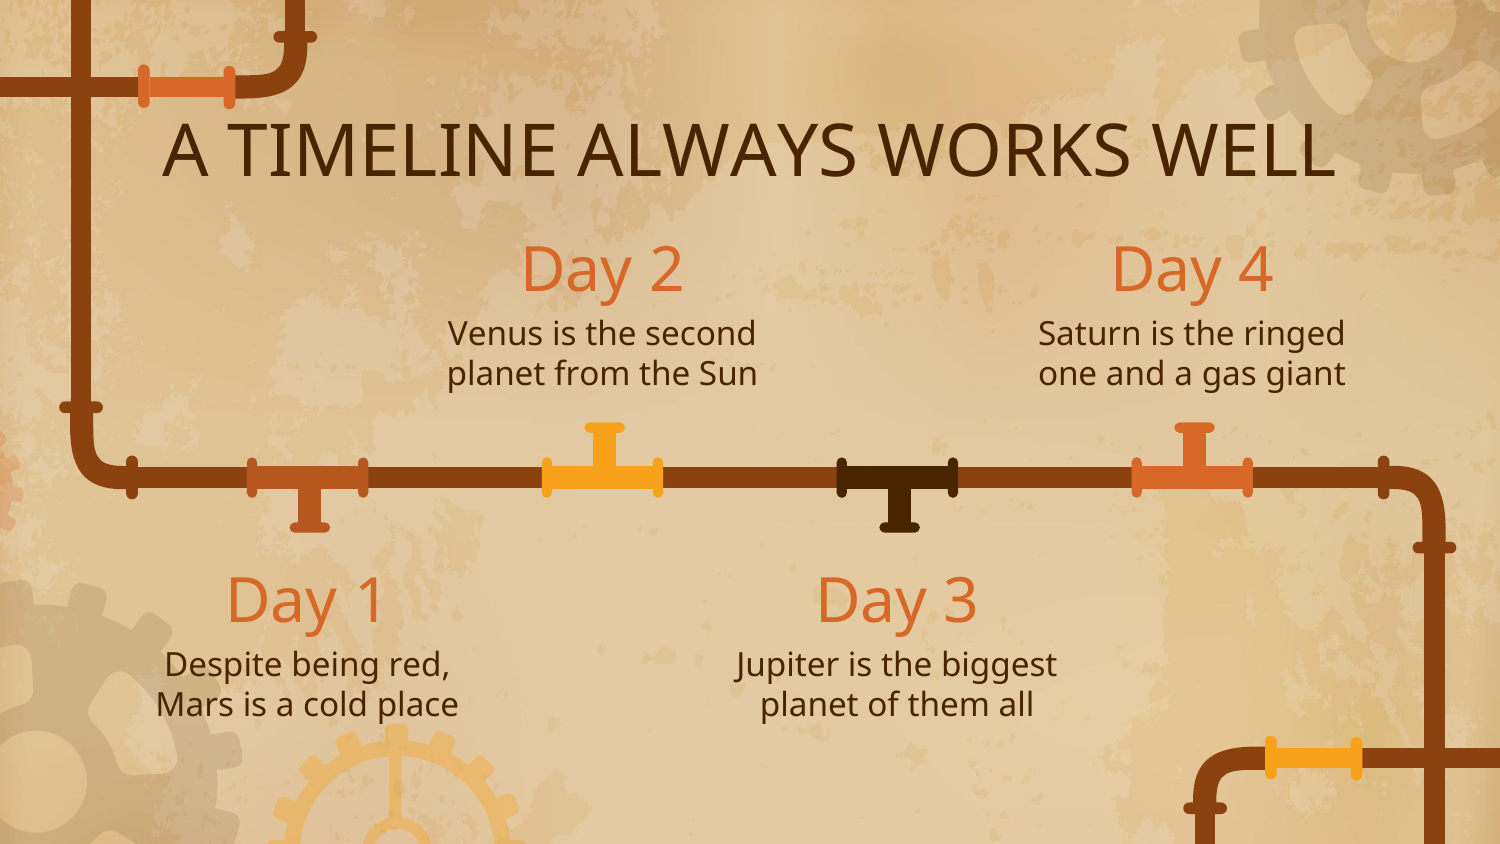

# A TIMELINE ALWAYS WORKS WELL
Day 2
Day 4
Venus is the second planet from the Sun
Saturn is the ringed one and a gas giant
Day 1
Day 3
Despite being red, Mars is a cold place
Jupiter is the biggest planet of them all